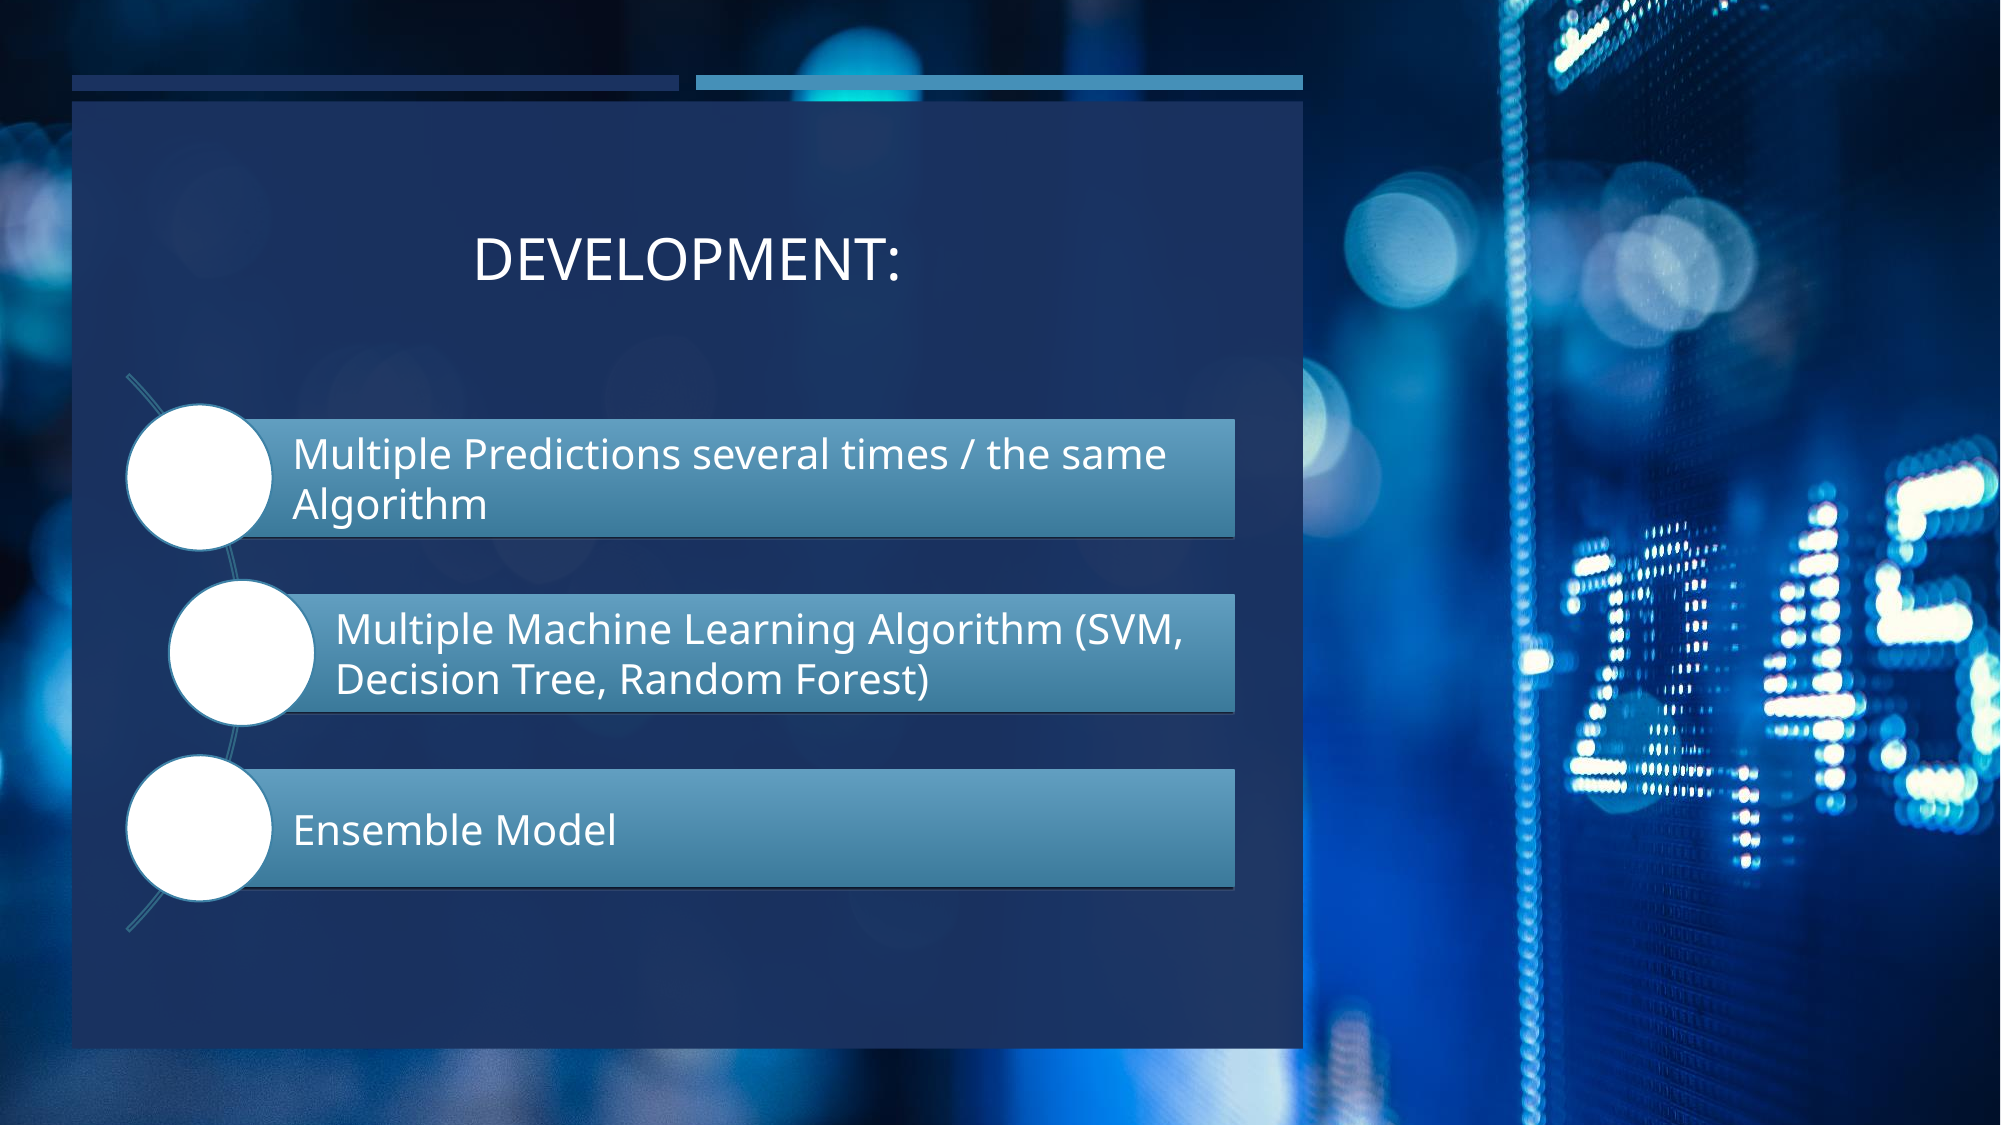

# Development:
Multiple Predictions several times / the same Algorithm
Multiple Machine Learning Algorithm (SVM, Decision Tree, Random Forest)
Ensemble Model